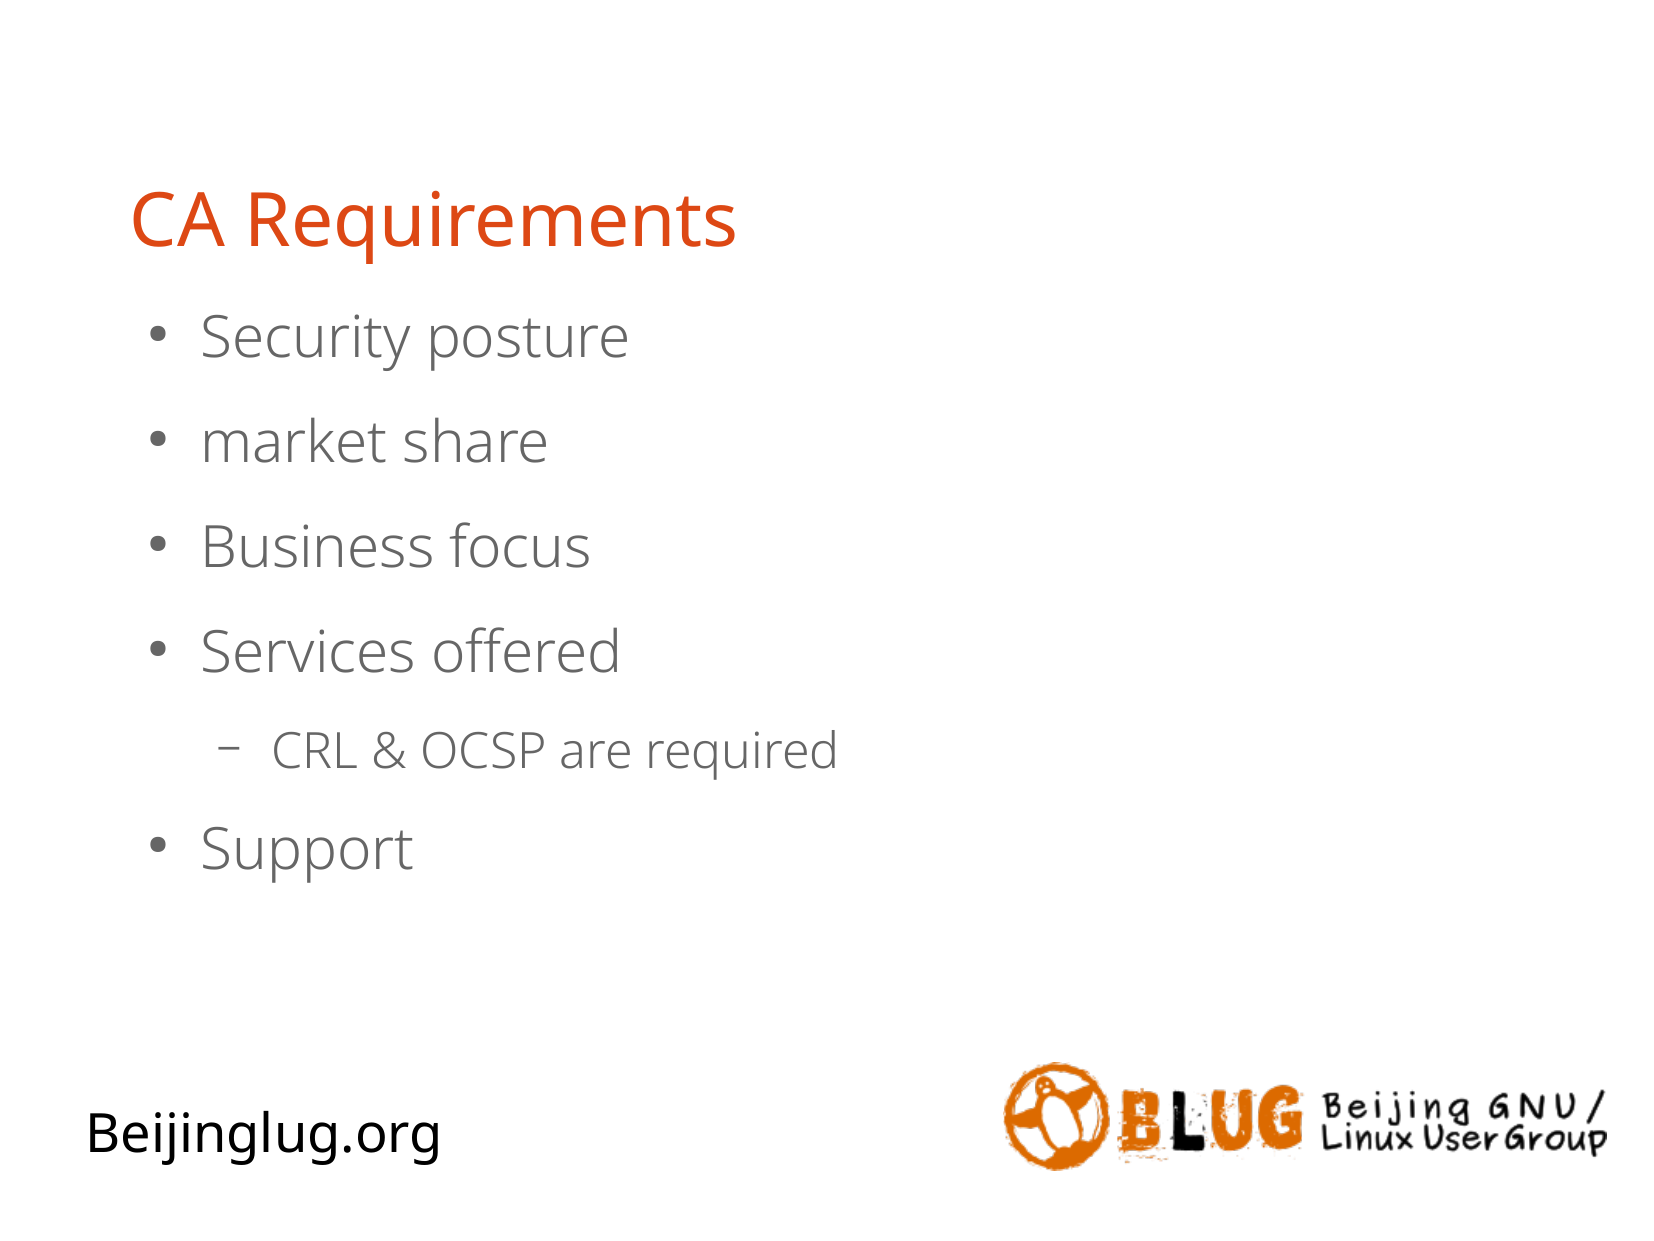

# CA Requirements
Security posture
market share
Business focus
Services offered
CRL & OCSP are required
Support